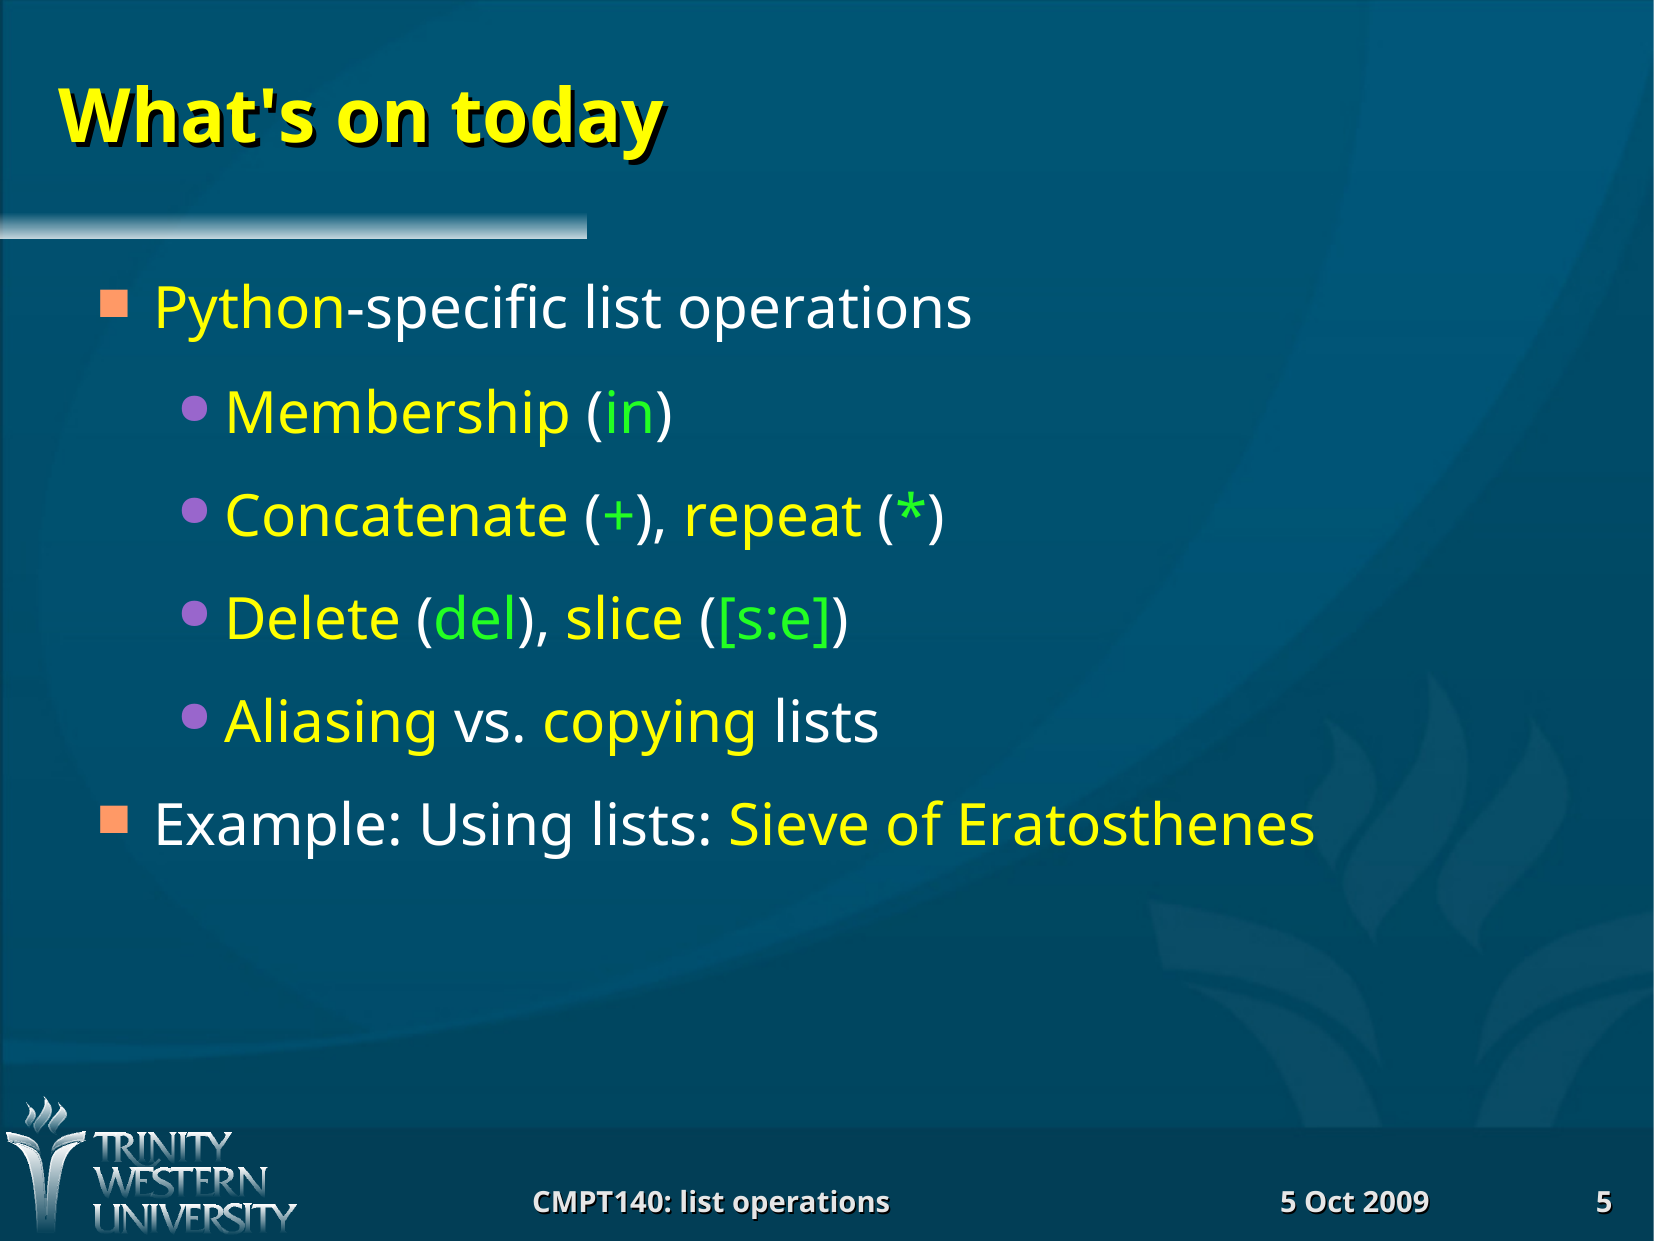

# What's on today
Python-specific list operations
Membership (in)
Concatenate (+), repeat (*)
Delete (del), slice ([s:e])
Aliasing vs. copying lists
Example: Using lists: Sieve of Eratosthenes
CMPT140: list operations
5 Oct 2009
5